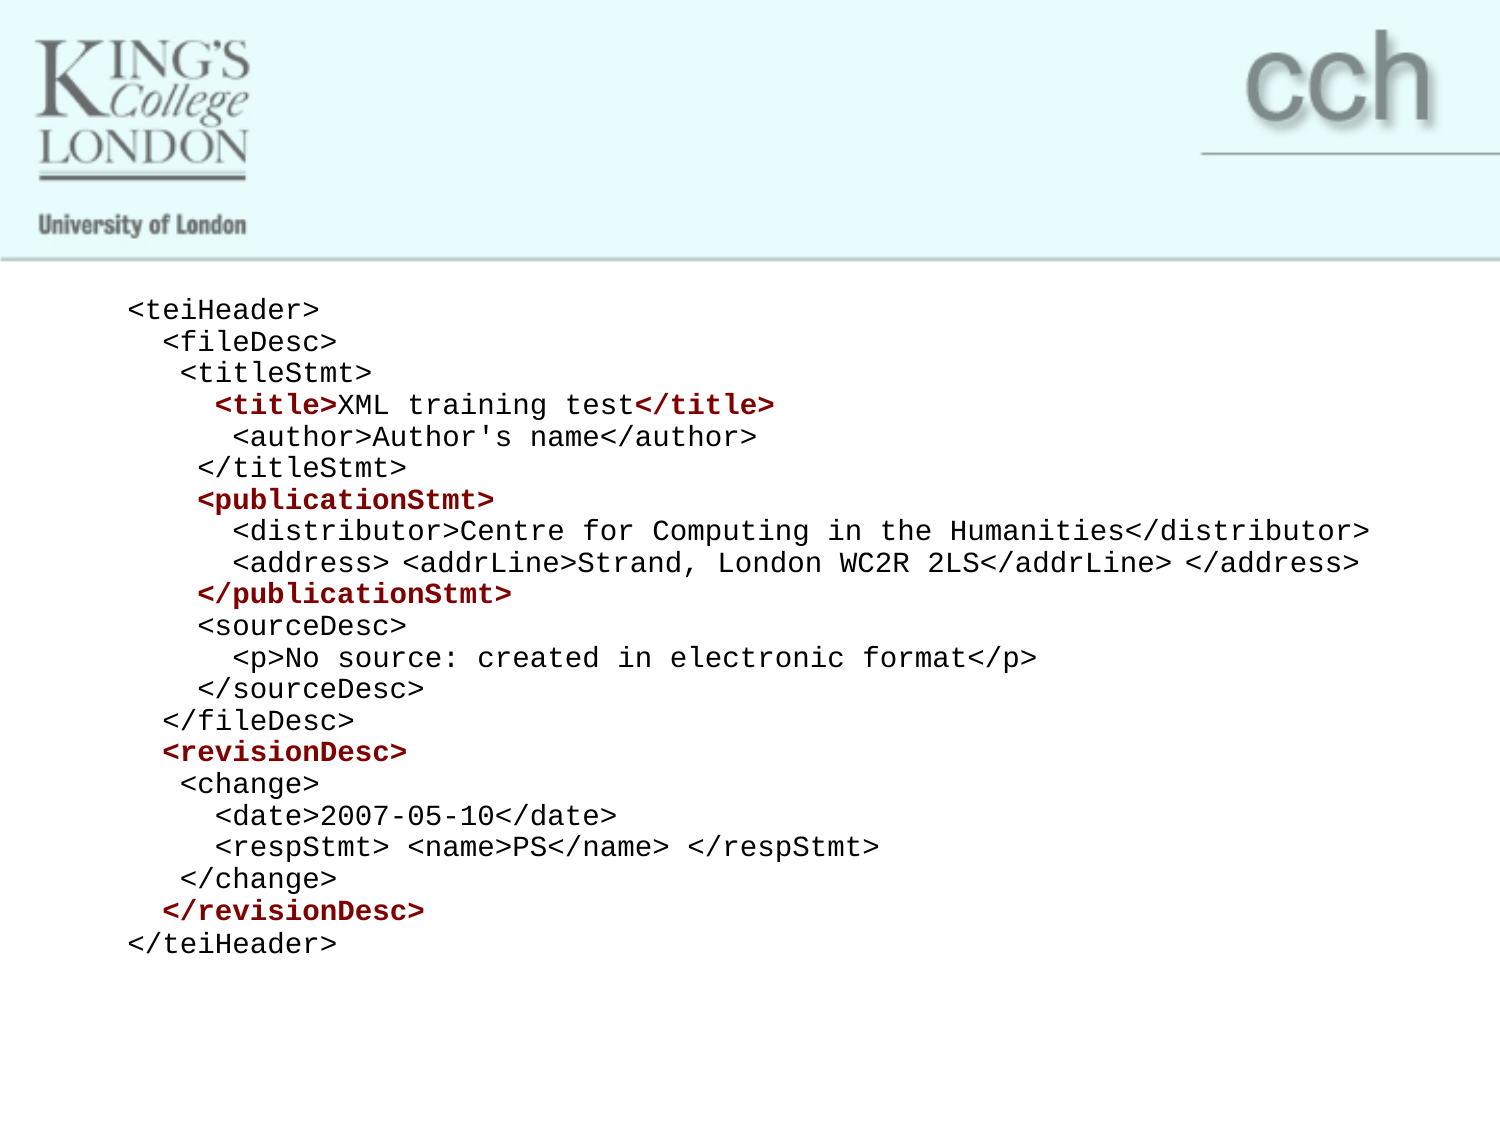

#
<teiHeader>
 <fileDesc>
 <titleStmt>
 <title>XML training test</title>
 <author>Author's name</author>
 </titleStmt>
 <publicationStmt>
 <distributor>Centre for Computing in the Humanities</distributor>
 <address> <addrLine>Strand, London WC2R 2LS</addrLine> </address>
 </publicationStmt>
 <sourceDesc>
 <p>No source: created in electronic format</p>
 </sourceDesc>
 </fileDesc>
 <revisionDesc>
 <change>
 <date>2007-05-10</date>
 <respStmt> <name>PS</name> </respStmt>
 </change>
 </revisionDesc>
</teiHeader>